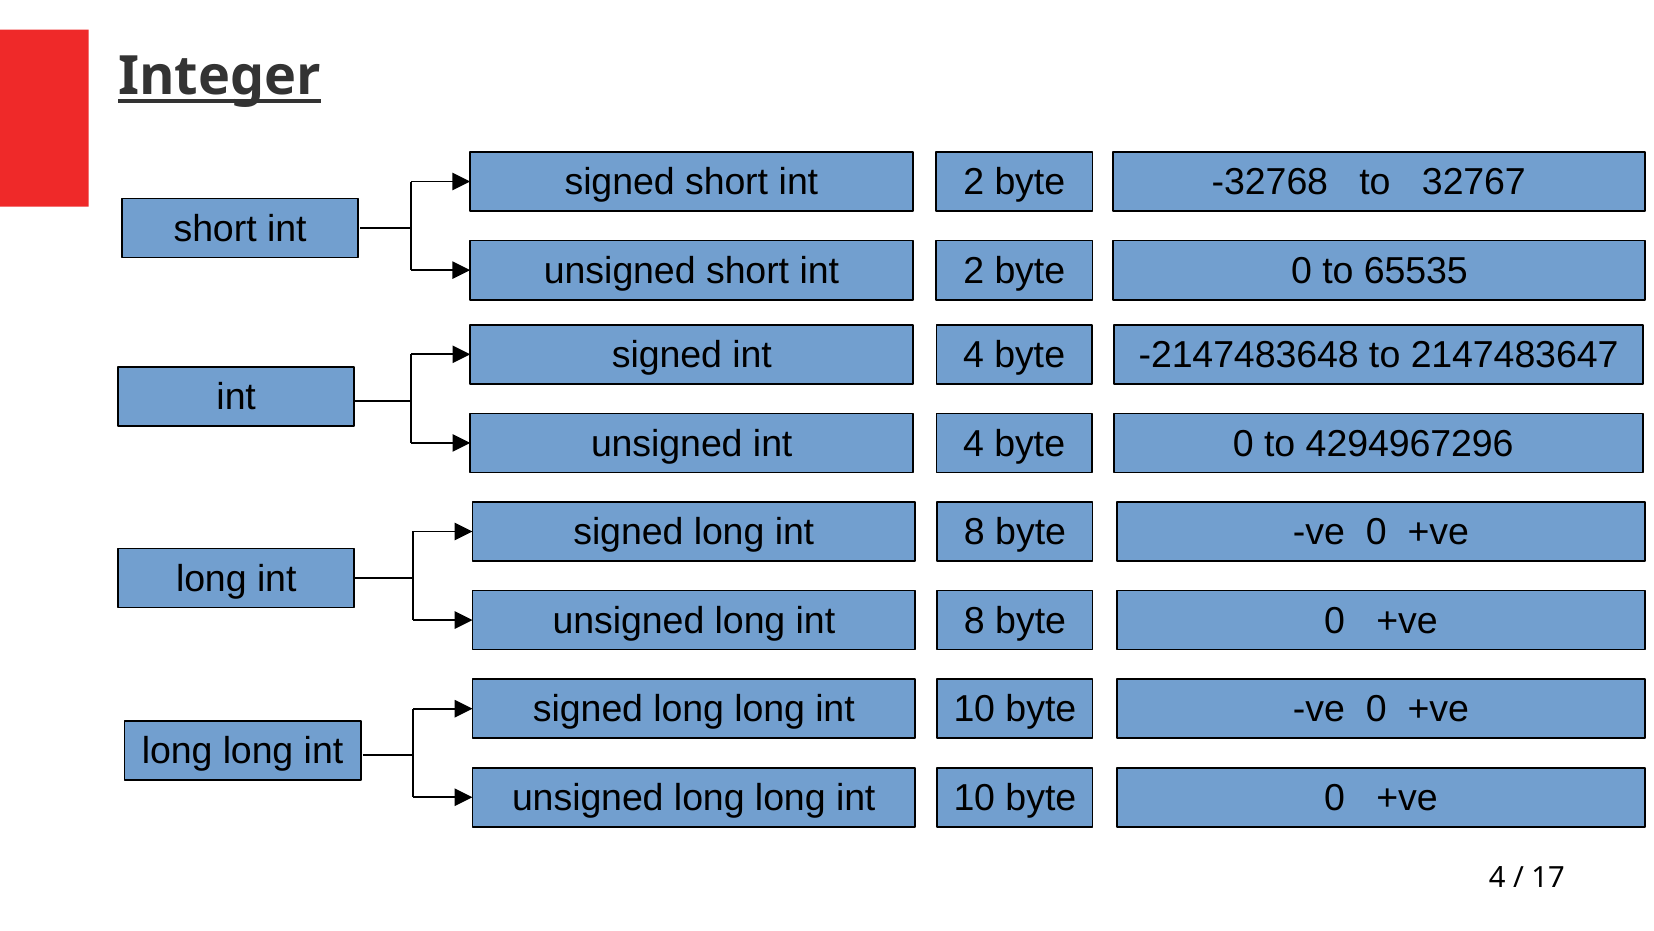

# Integer
signed short int
2 byte
-32768 to 32767
short int
unsigned short int
2 byte
0 to 65535
signed int
4 byte
-2147483648 to 2147483647
int
unsigned int
4 byte
0 to 4294967296
signed long int
8 byte
-ve 0 +ve
long int
unsigned long int
8 byte
0 +ve
signed long long int
10 byte
-ve 0 +ve
long long int
unsigned long long int
10 byte
0 +ve
4